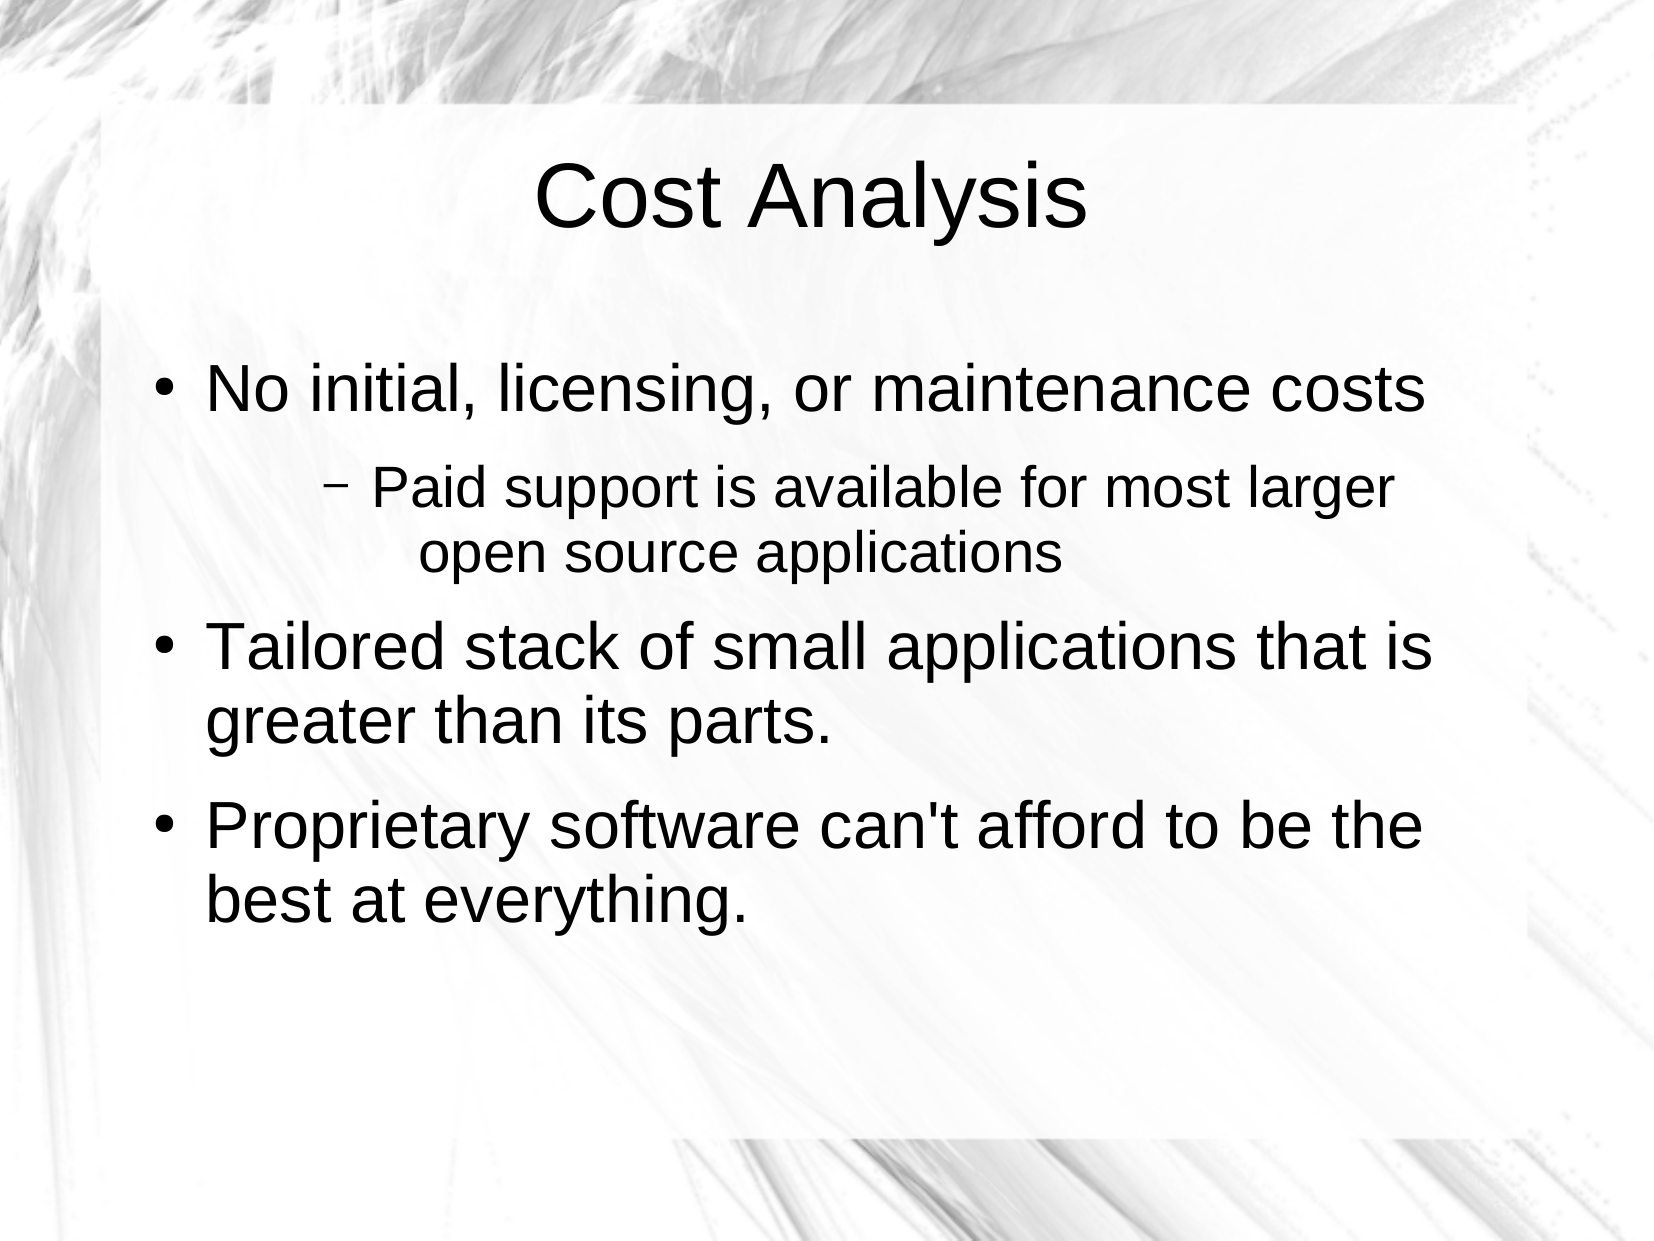

# Cost Analysis
No initial, licensing, or maintenance costs
Paid support is available for most larger open source applications
Tailored stack of small applications that is greater than its parts.
Proprietary software can't afford to be the best at everything.